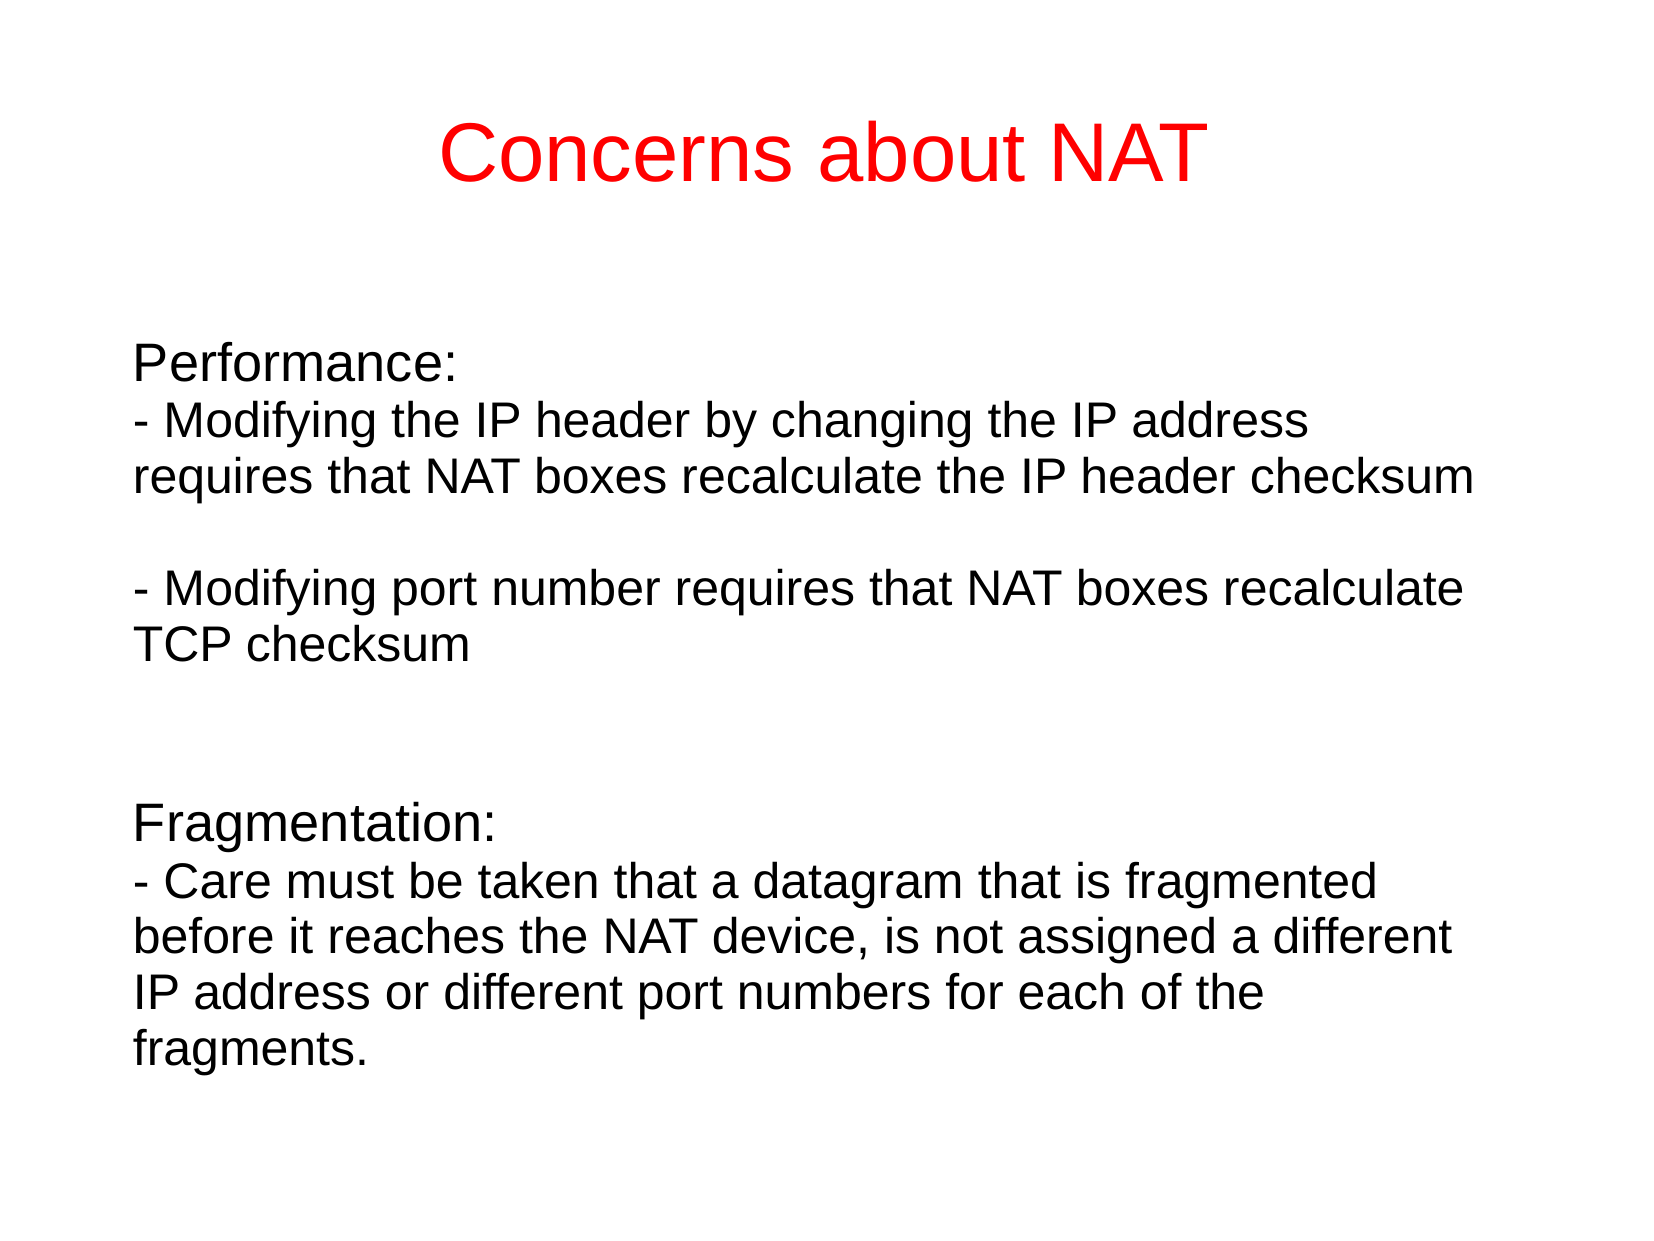

# Concerns about NAT
Performance:
- Modifying the IP header by changing the IP address requires that NAT boxes recalculate the IP header checksum
- Modifying port number requires that NAT boxes recalculate TCP checksum
Fragmentation:
- Care must be taken that a datagram that is fragmented before it reaches the NAT device, is not assigned a different IP address or different port numbers for each of the fragments.